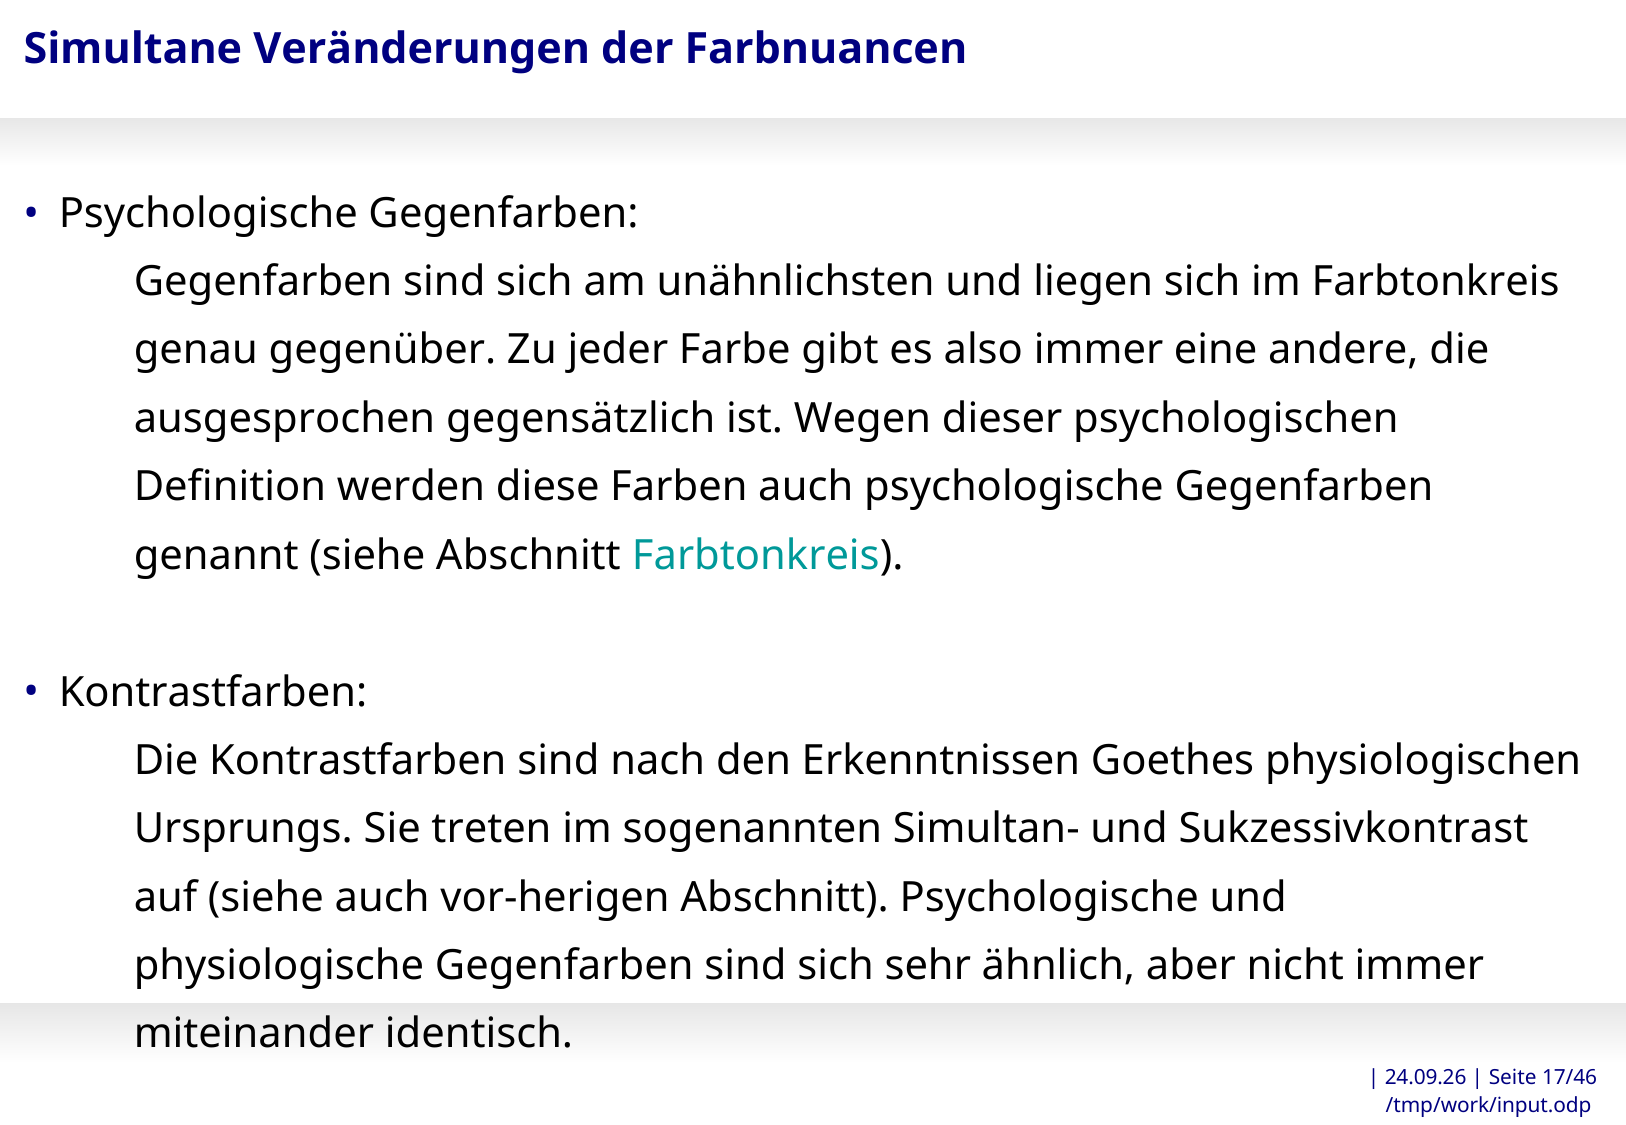

# Simultane Veränderungen der Farbnuancen
Psychologische Gegenfarben:
Gegenfarben sind sich am unähnlichsten und liegen sich im Farbtonkreis genau gegenüber. Zu jeder Farbe gibt es also immer eine andere, die ausgesprochen gegensätzlich ist. Wegen dieser psychologischen Definition werden diese Farben auch psychologische Gegenfarben genannt (siehe Abschnitt Farbtonkreis).
Kontrastfarben:
Die Kontrastfarben sind nach den Erkenntnissen Goethes physiologischen Ursprungs. Sie treten im sogenannten Simultan- und Sukzessivkontrast auf (siehe auch vor-herigen Abschnitt). Psychologische und physiologische Gegenfarben sind sich sehr ähnlich, aber nicht immer miteinander identisch.